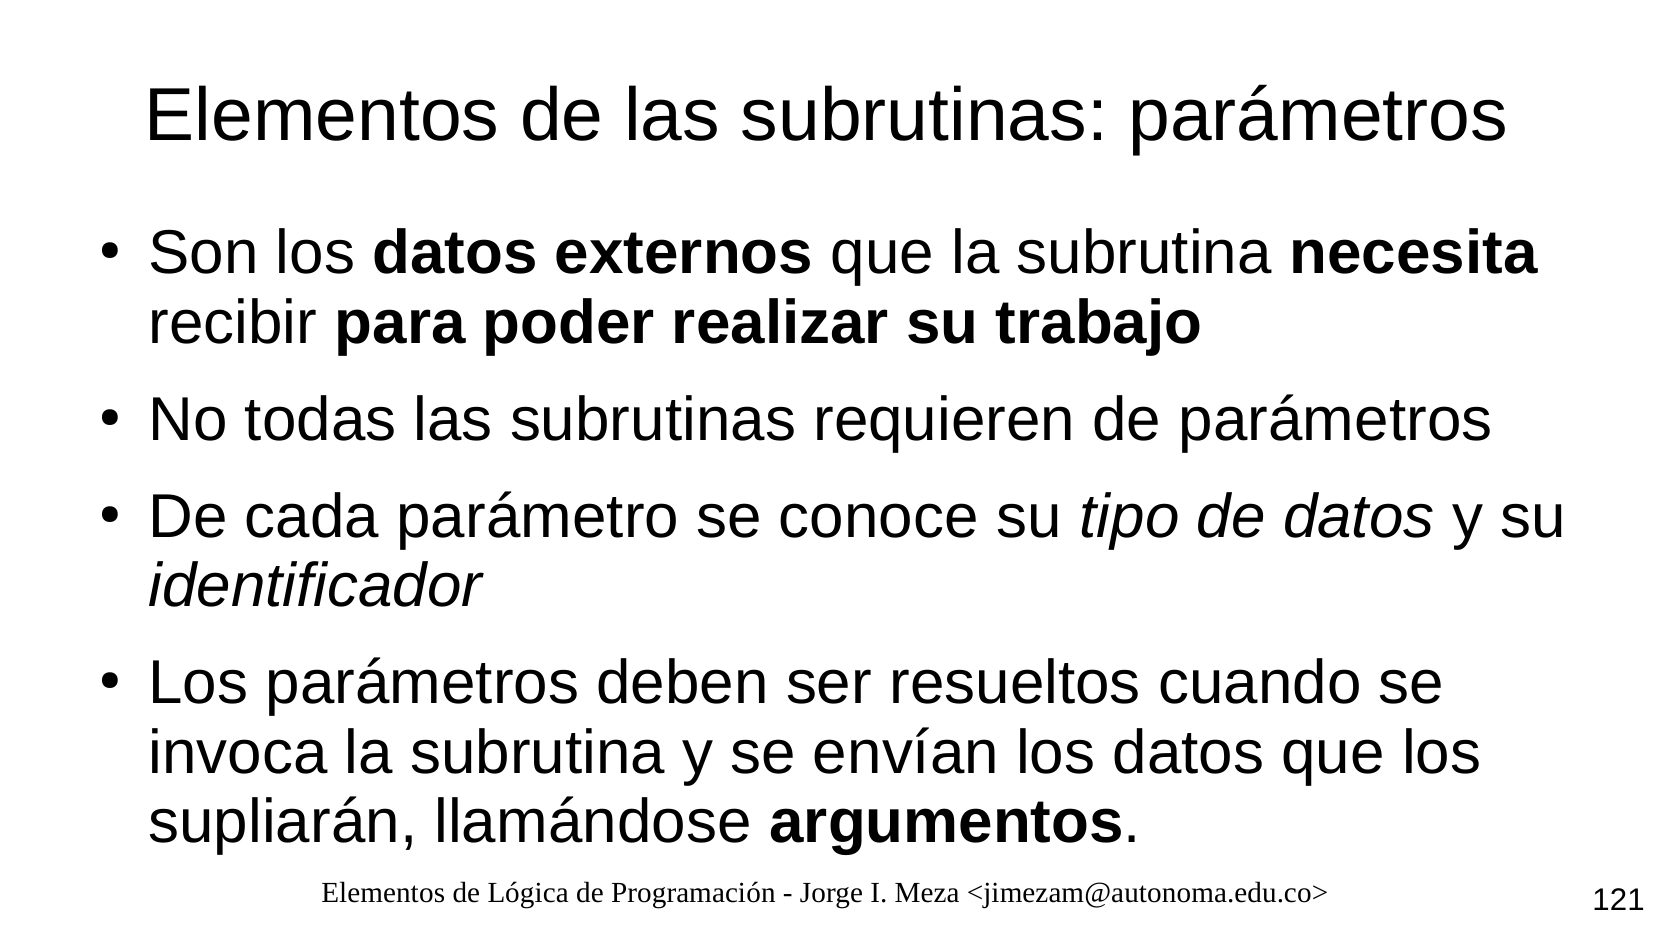

# Elementos de las subrutinas: parámetros
Son los datos externos que la subrutina necesita recibir para poder realizar su trabajo
No todas las subrutinas requieren de parámetros
De cada parámetro se conoce su tipo de datos y su identificador
Los parámetros deben ser resueltos cuando se invoca la subrutina y se envían los datos que los supliarán, llamándose argumentos.
Elementos de Lógica de Programación - Jorge I. Meza <jimezam@autonoma.edu.co>